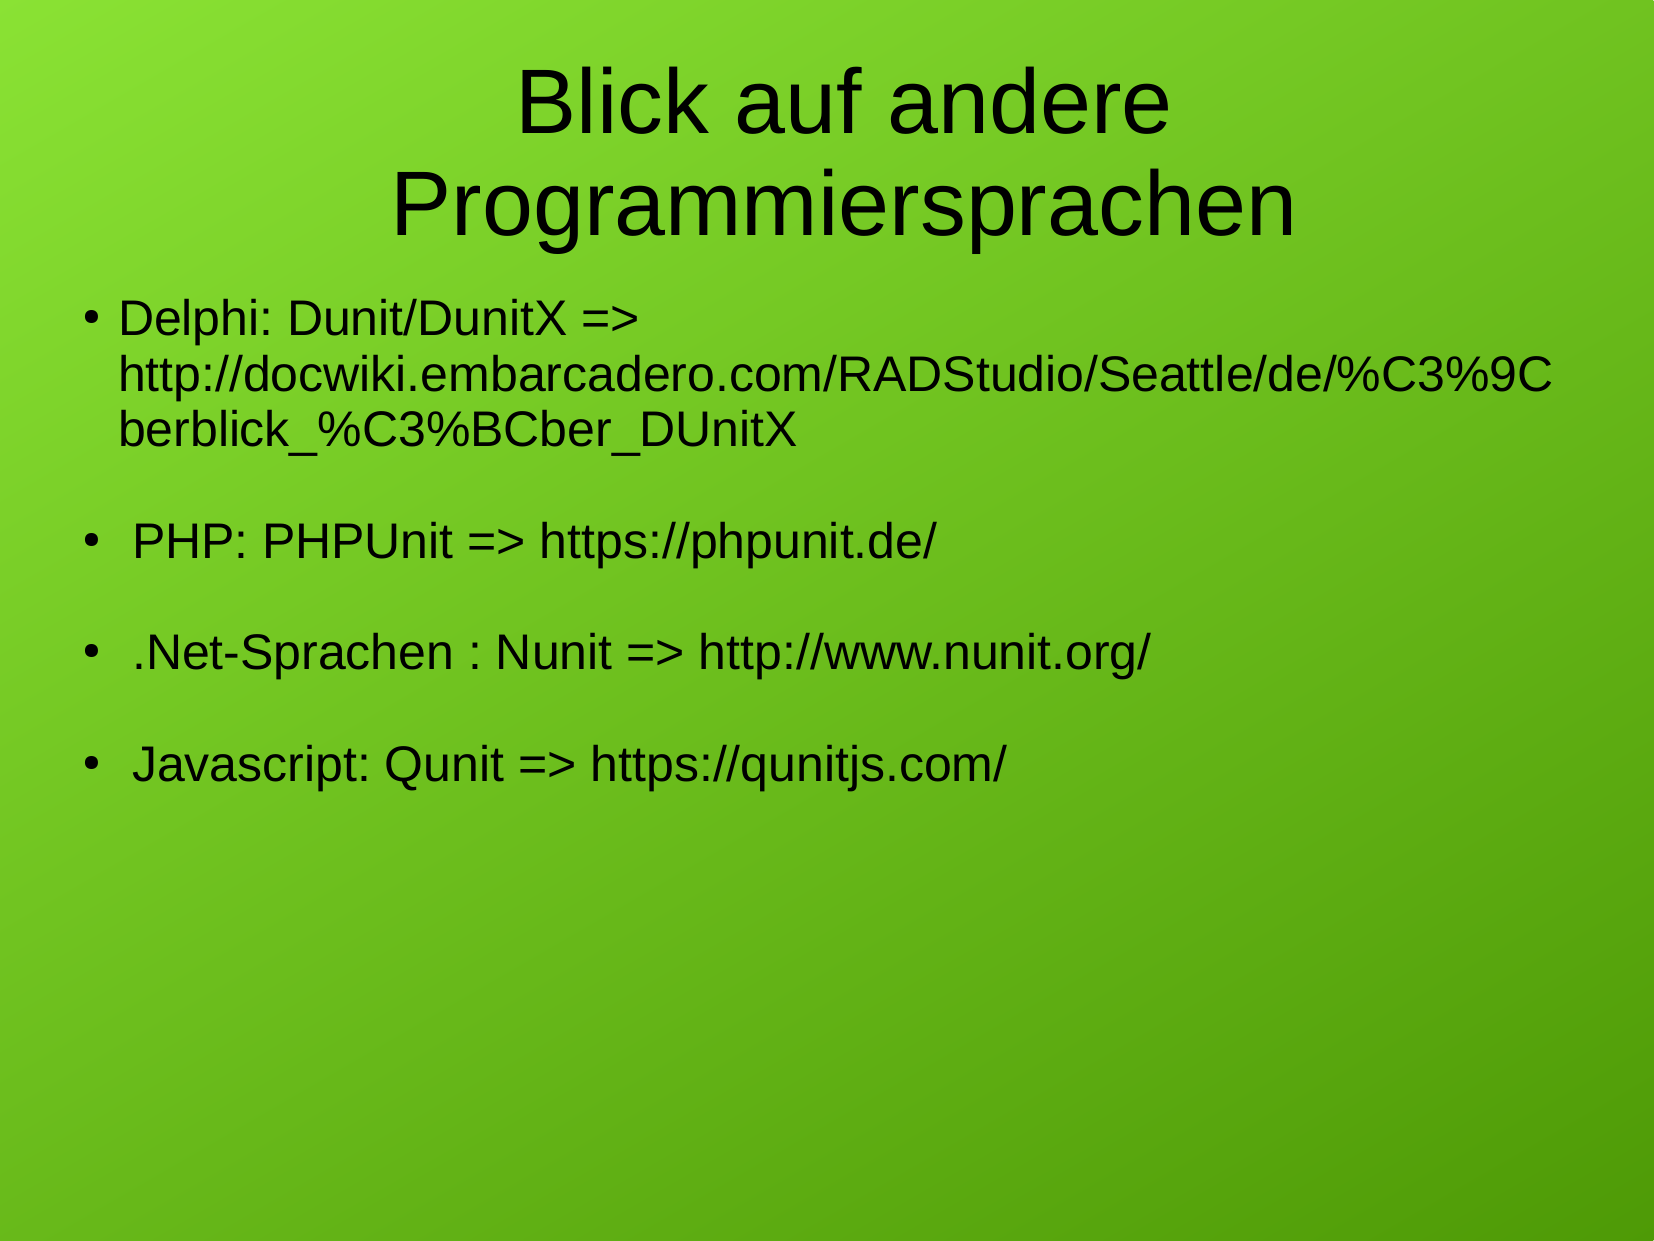

# Blick auf andere Programmiersprachen
Delphi: Dunit/DunitX => http://docwiki.embarcadero.com/RADStudio/Seattle/de/%C3%9Cberblick_%C3%BCber_DUnitX
 PHP: PHPUnit => https://phpunit.de/
 .Net-Sprachen : Nunit => http://www.nunit.org/
 Javascript: Qunit => https://qunitjs.com/